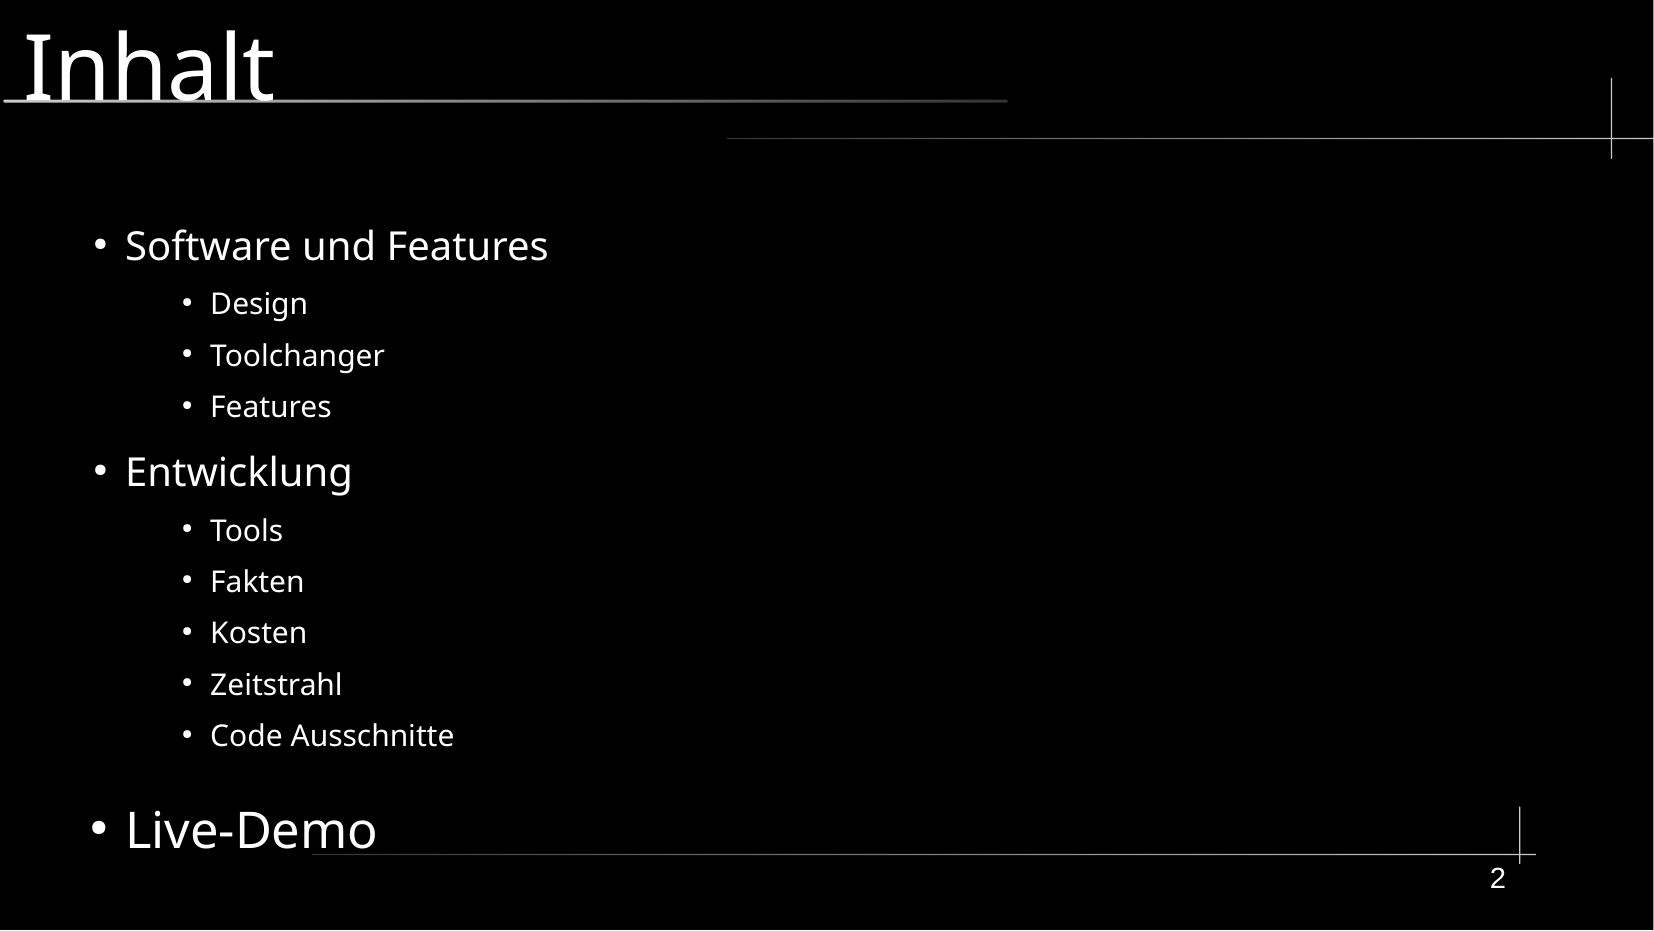

# Inhalt
Software und Features
Design
Toolchanger
Features
Entwicklung
Tools
Fakten
Kosten
Zeitstrahl
Code Ausschnitte
Live-Demo
2